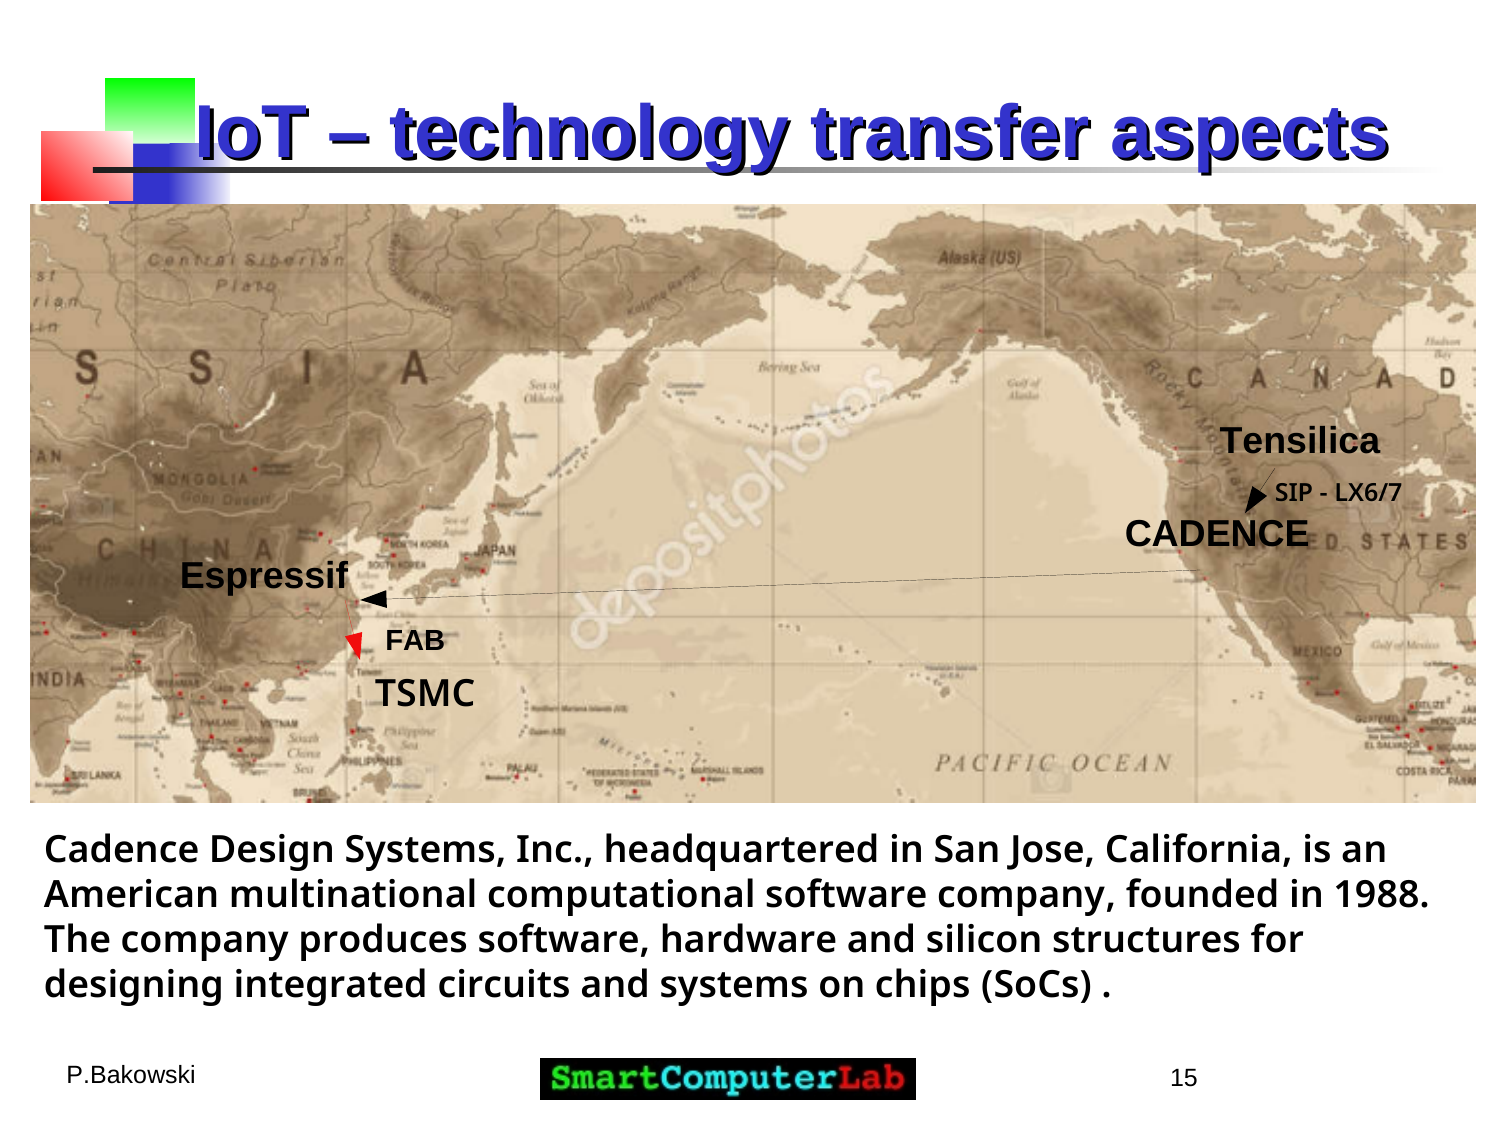

# IoT – technology transfer aspects
Tensilica
SIP - LX6/7
CADENCE
Espressif
FAB
TSMC
Cadence Design Systems, Inc., headquartered in San Jose, California, is an American multinational computational software company, founded in 1988.
The company produces software, hardware and silicon structures for designing integrated circuits and systems on chips (SoCs) .
15